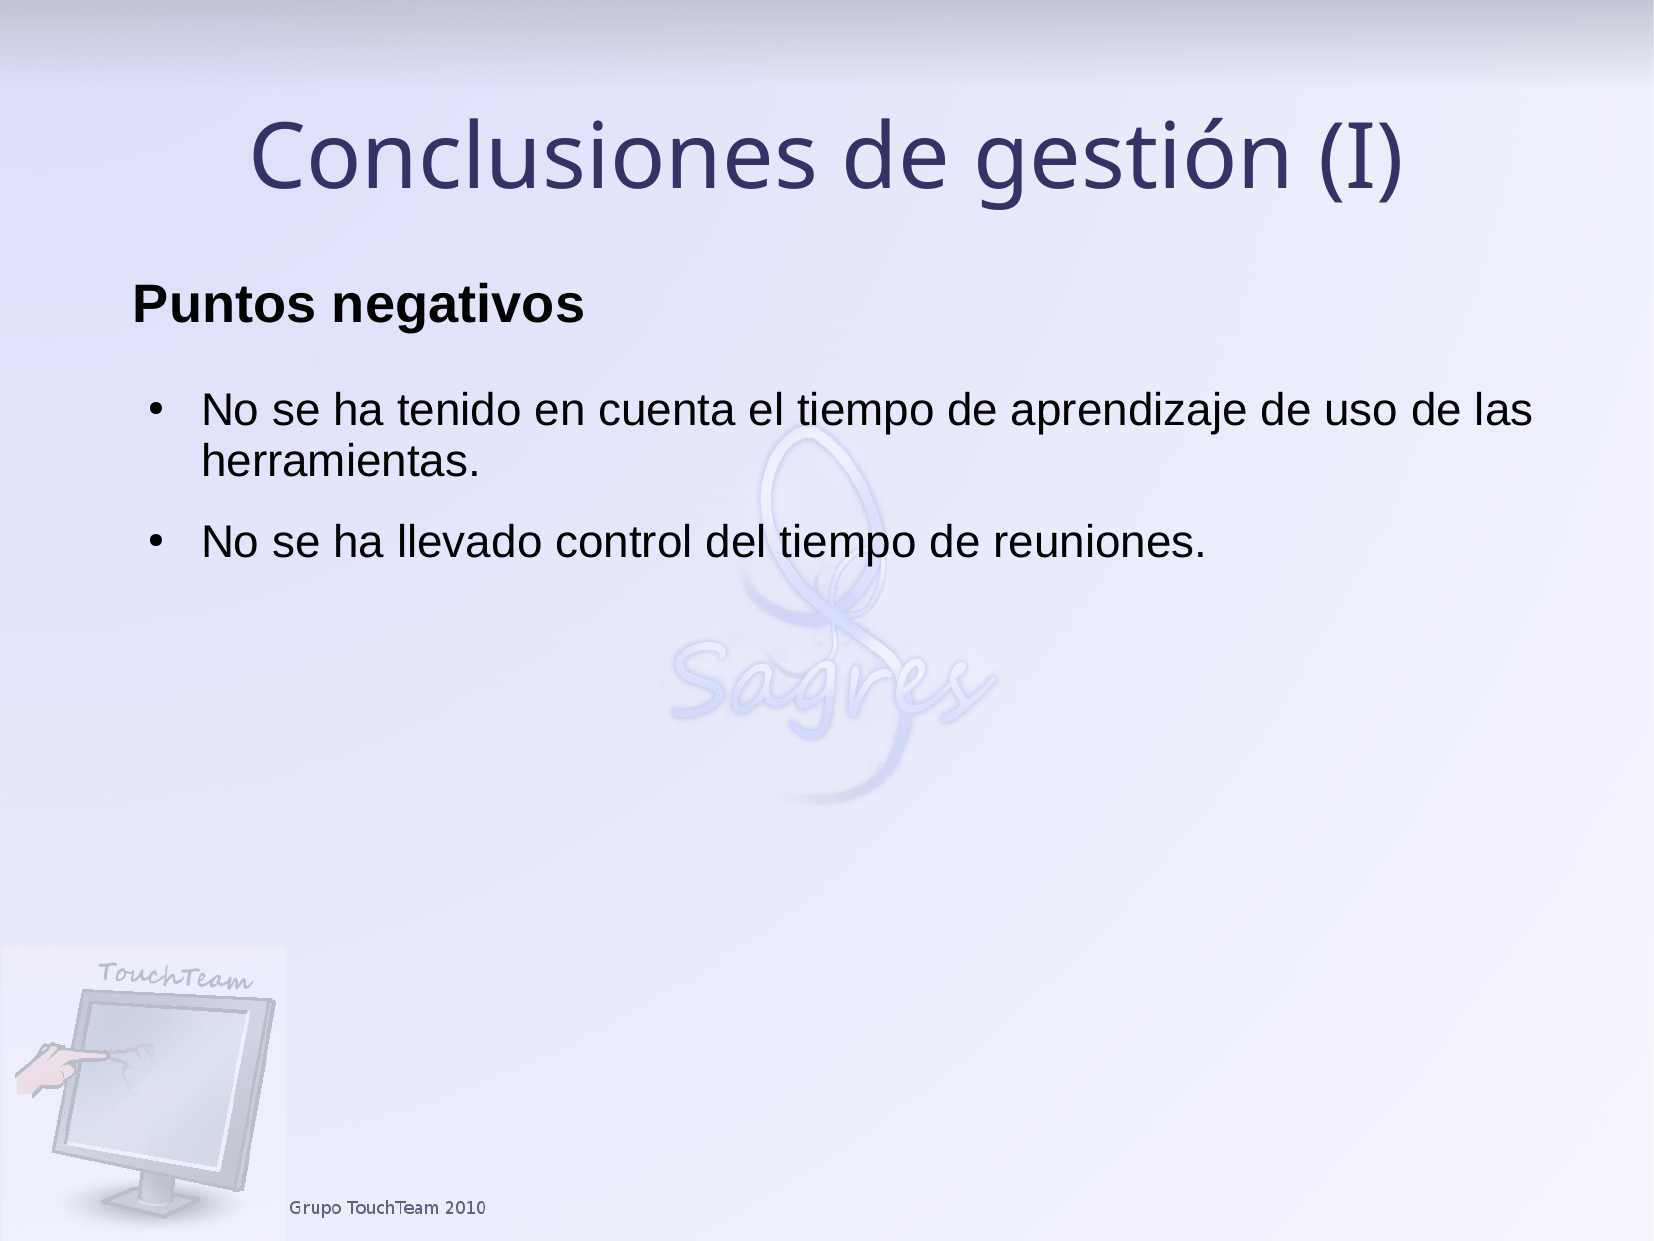

# Conclusiones de gestión (I)
Puntos negativos
No se ha tenido en cuenta el tiempo de aprendizaje de uso de las herramientas.
No se ha llevado control del tiempo de reuniones.